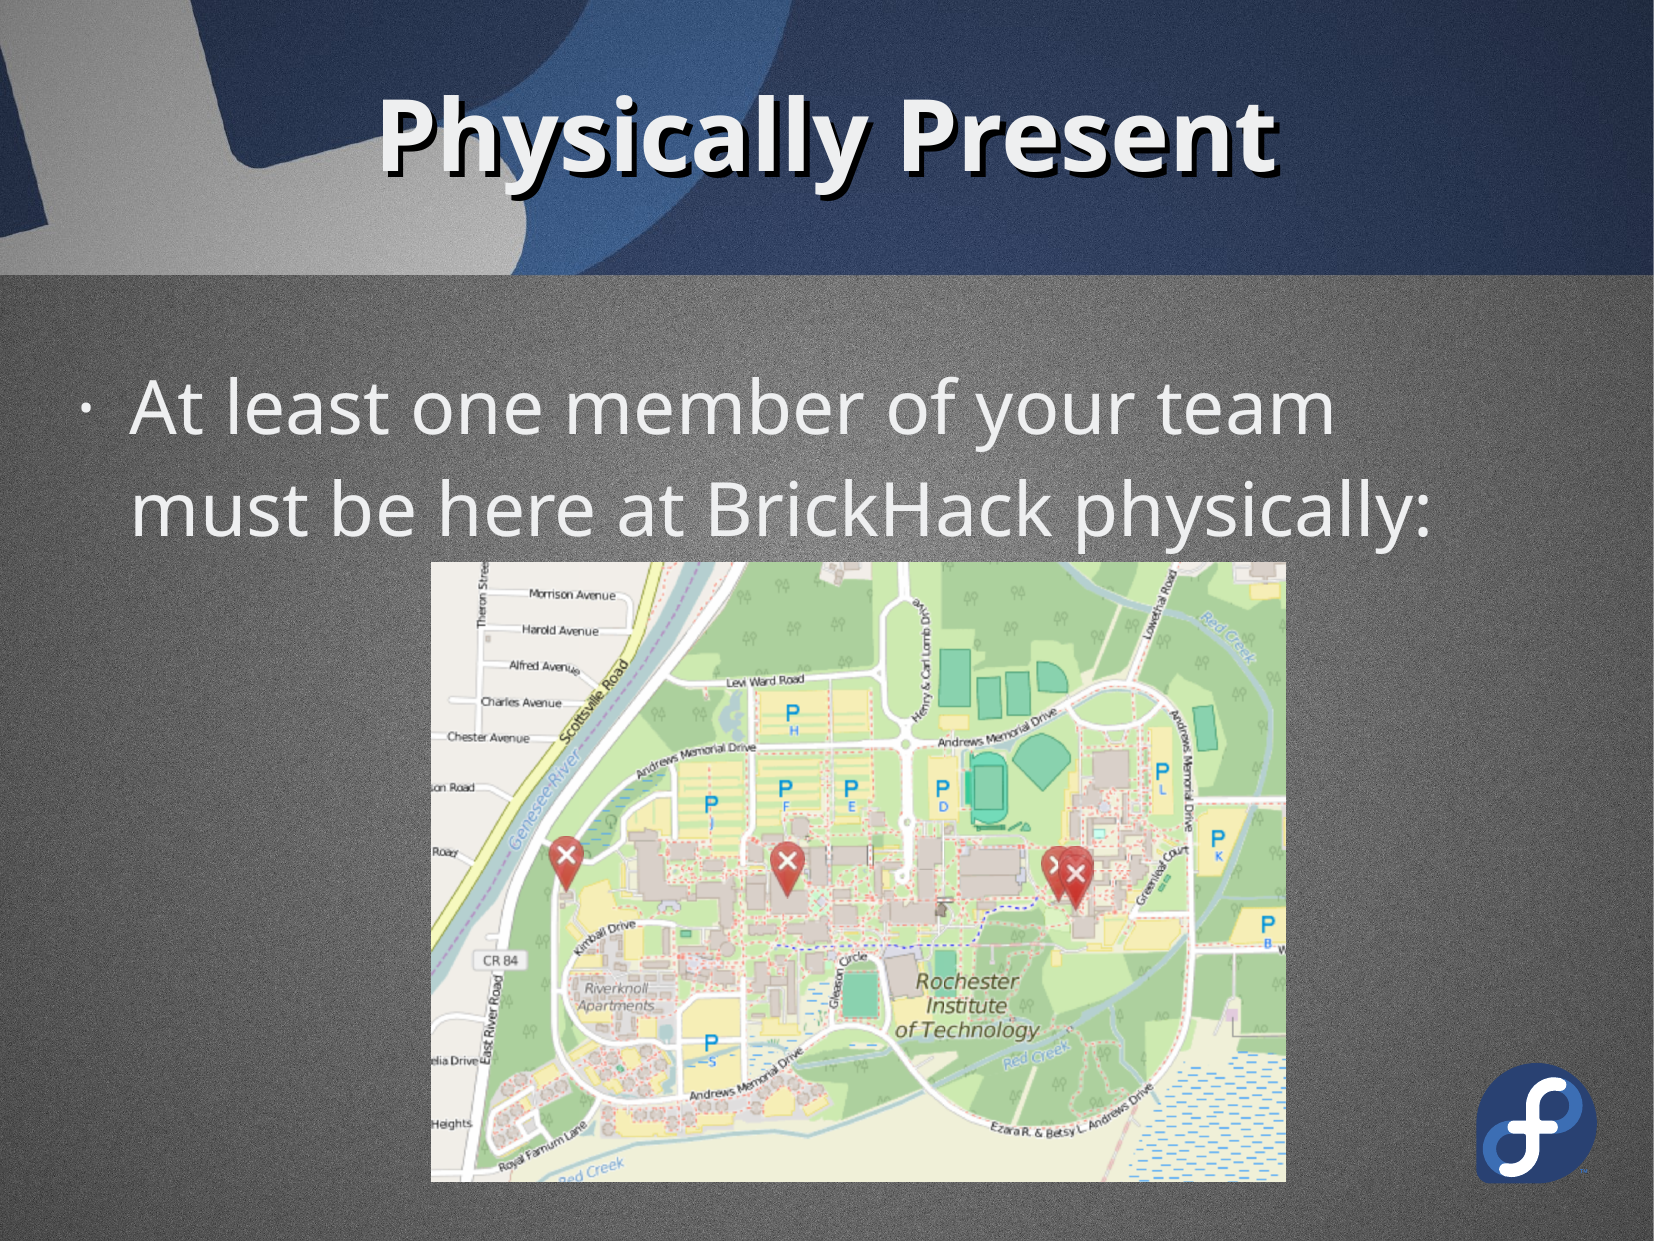

# Physically Present
At least one member of your team must be here at BrickHack physically: